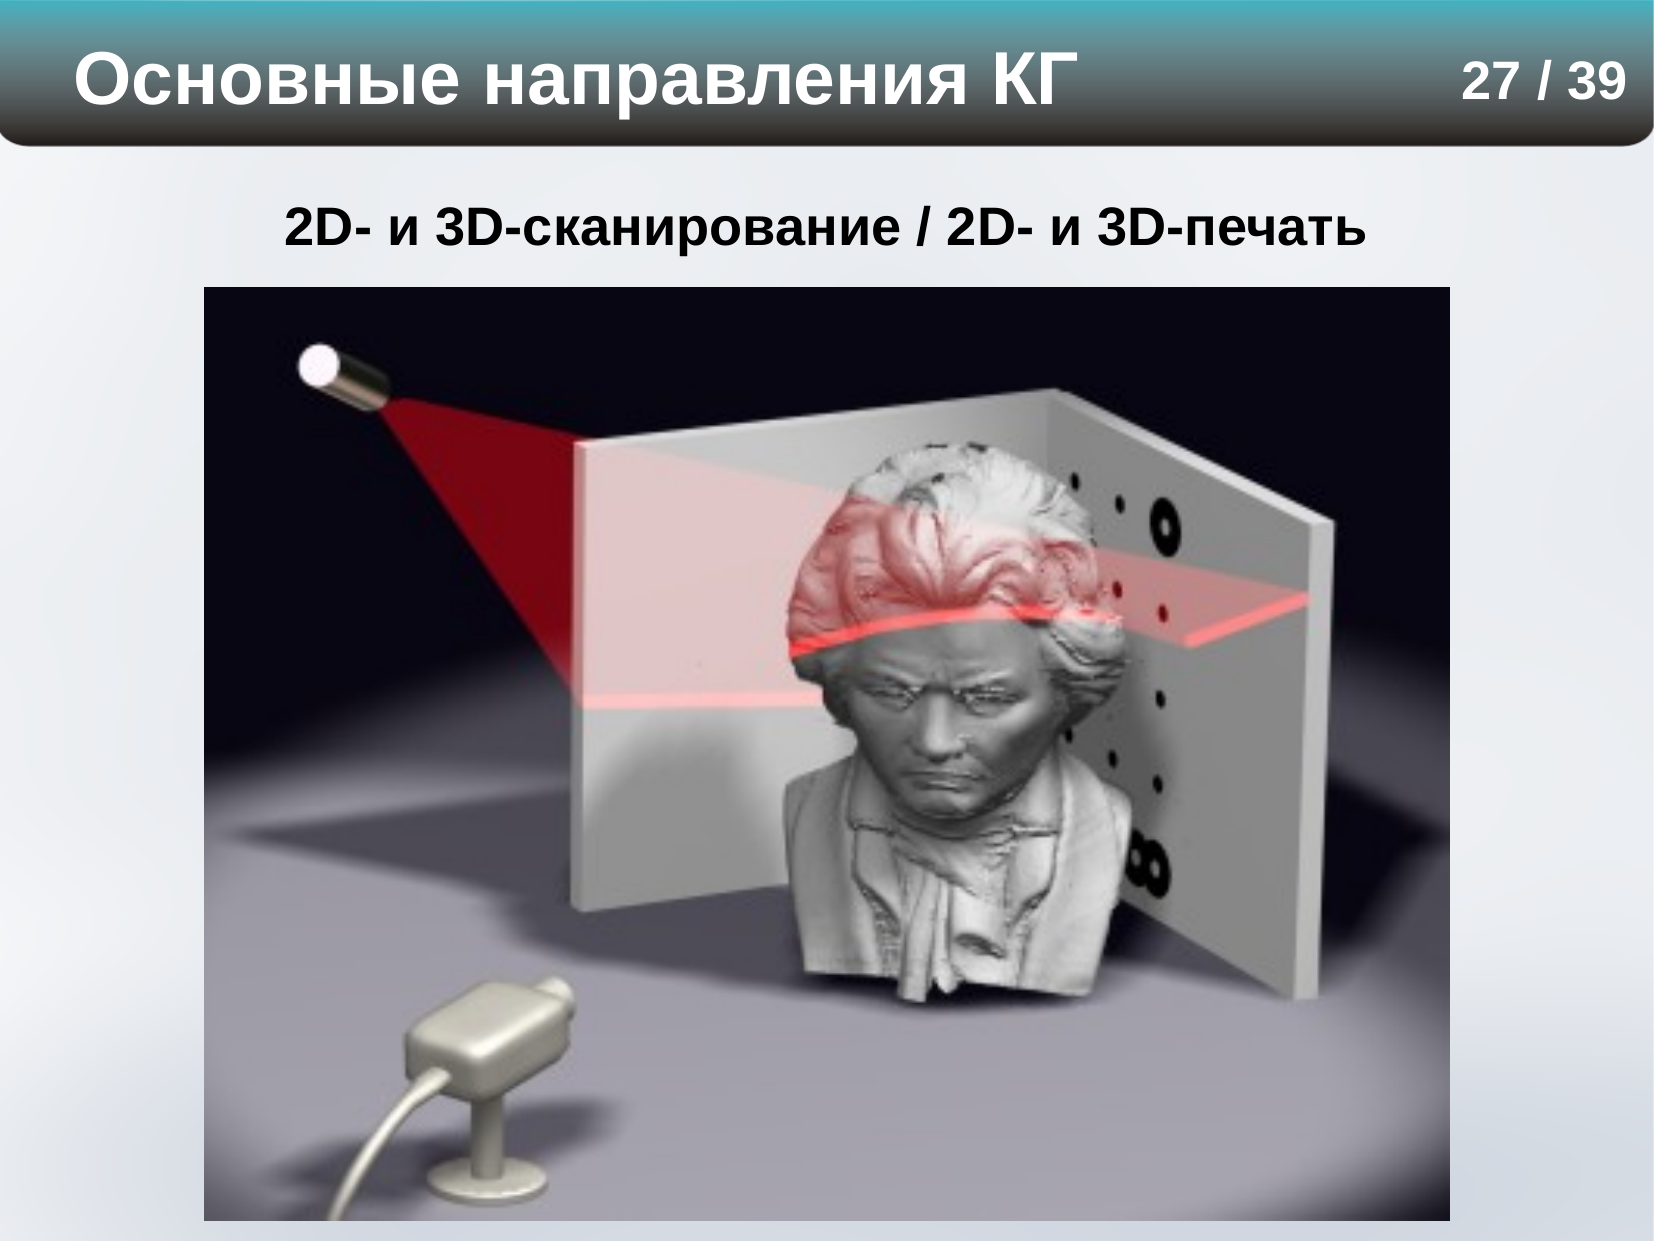

Основные направления КГ
2D- и 3D-сканирование / 2D- и 3D-печать